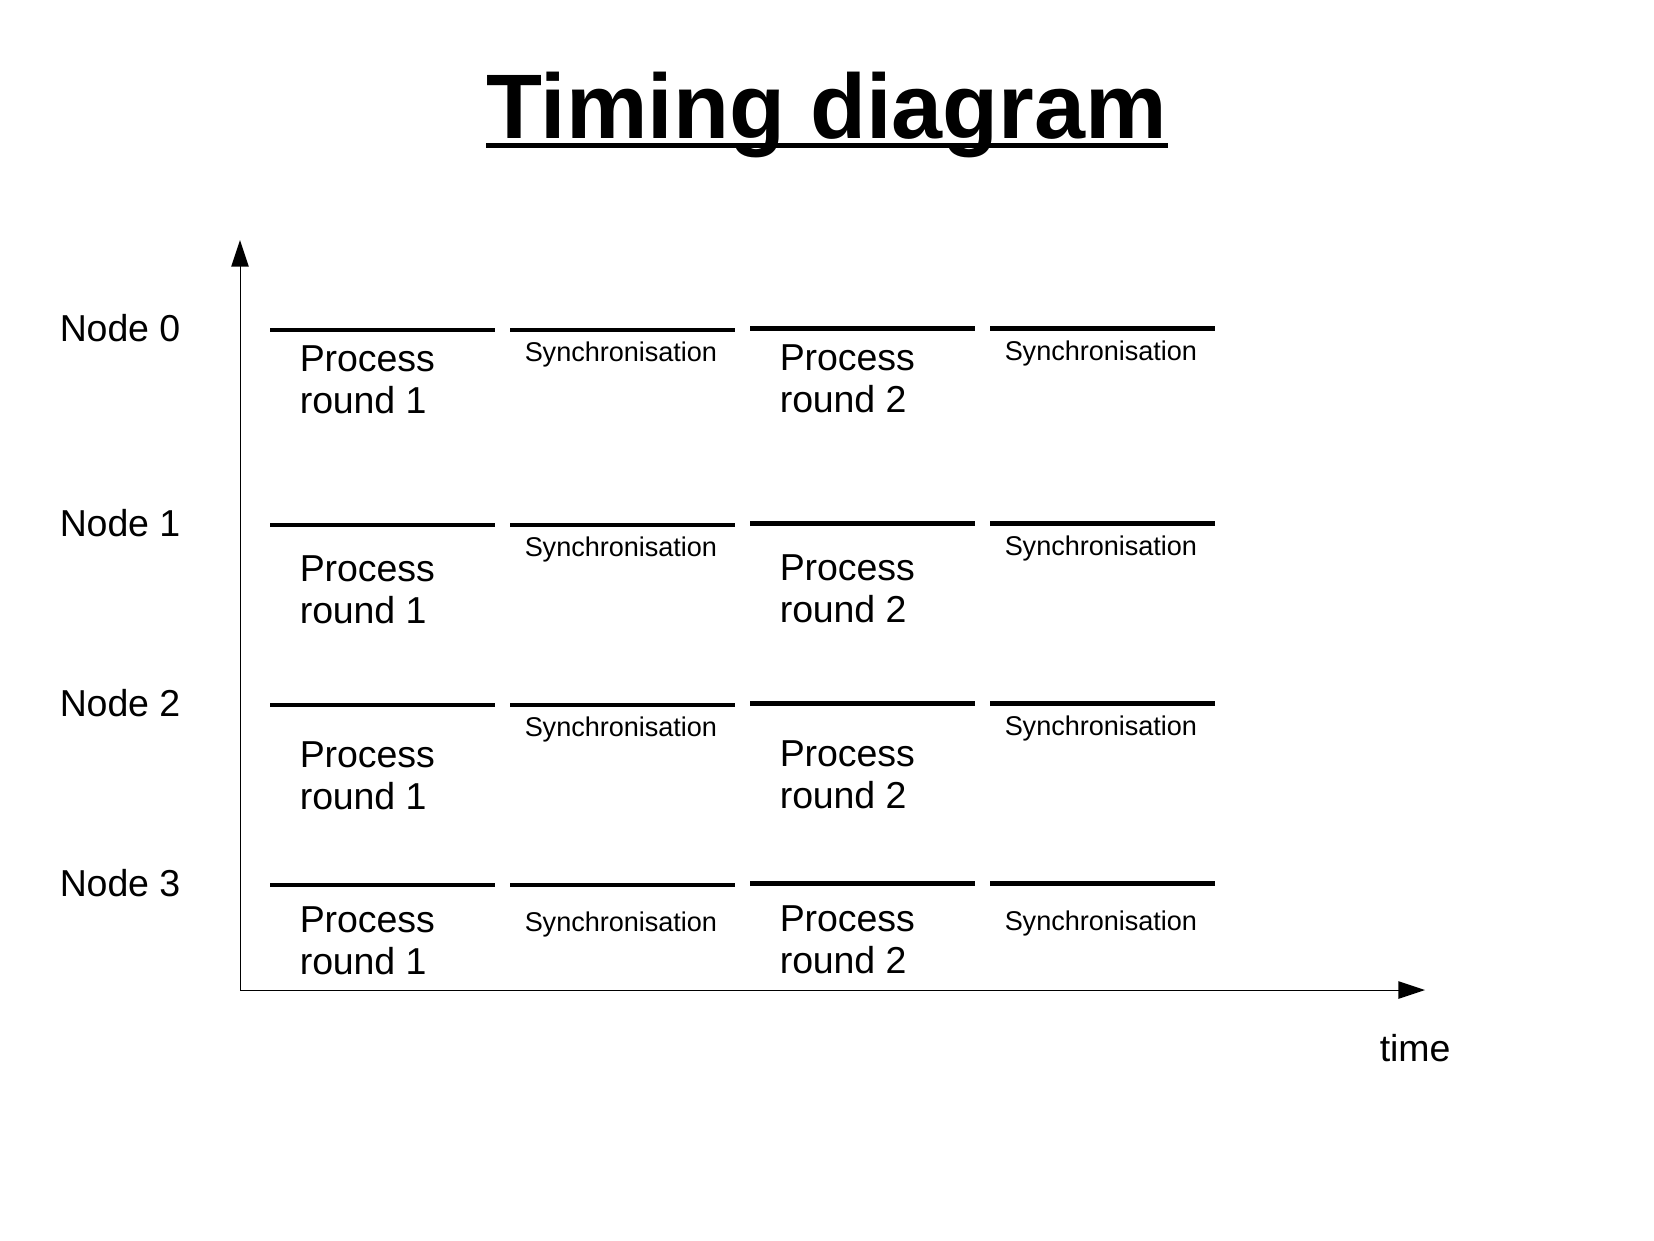

# Timing diagram
Node 0
Process round 2
Synchronisation
Process round 1
Synchronisation
Node 1
Synchronisation
Synchronisation
Process round 2
Process round 1
Node 2
Synchronisation
Synchronisation
Process round 2
Process round 1
Node 3
Process round 2
Process round 1
Synchronisation
Synchronisation
time